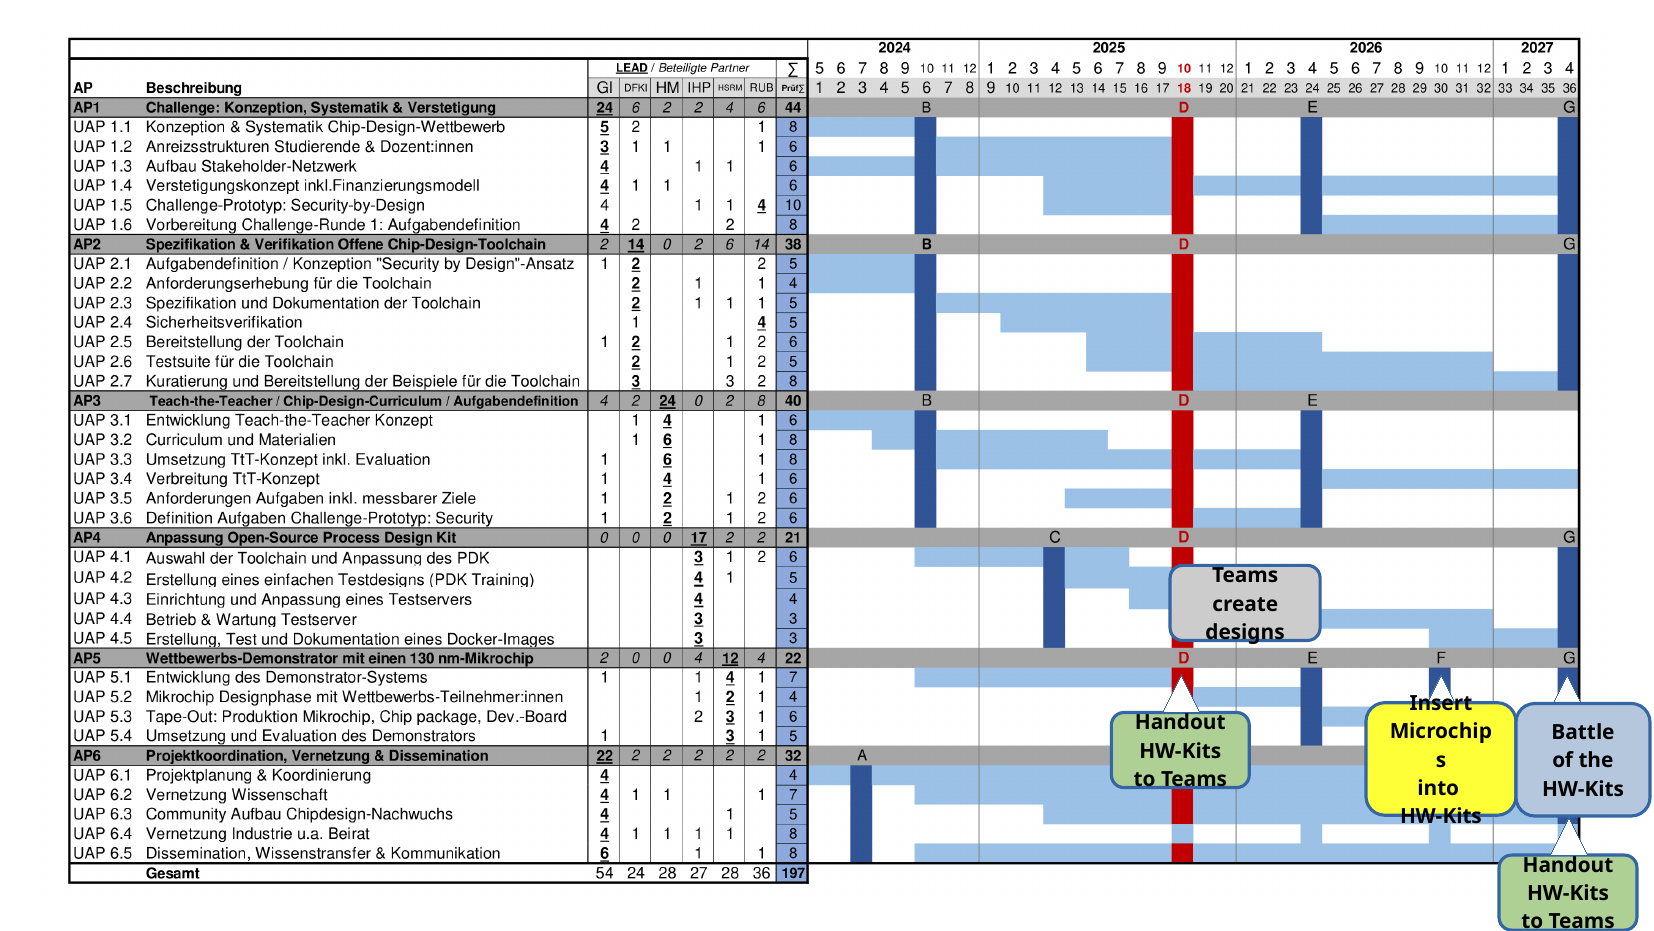

Teams
create designs
Insert
Microchips
into
HW-Kits
Battle
of the
HW-Kits
Handout
HW-Kits
to Teams
Handout
HW-Kits
to Teams